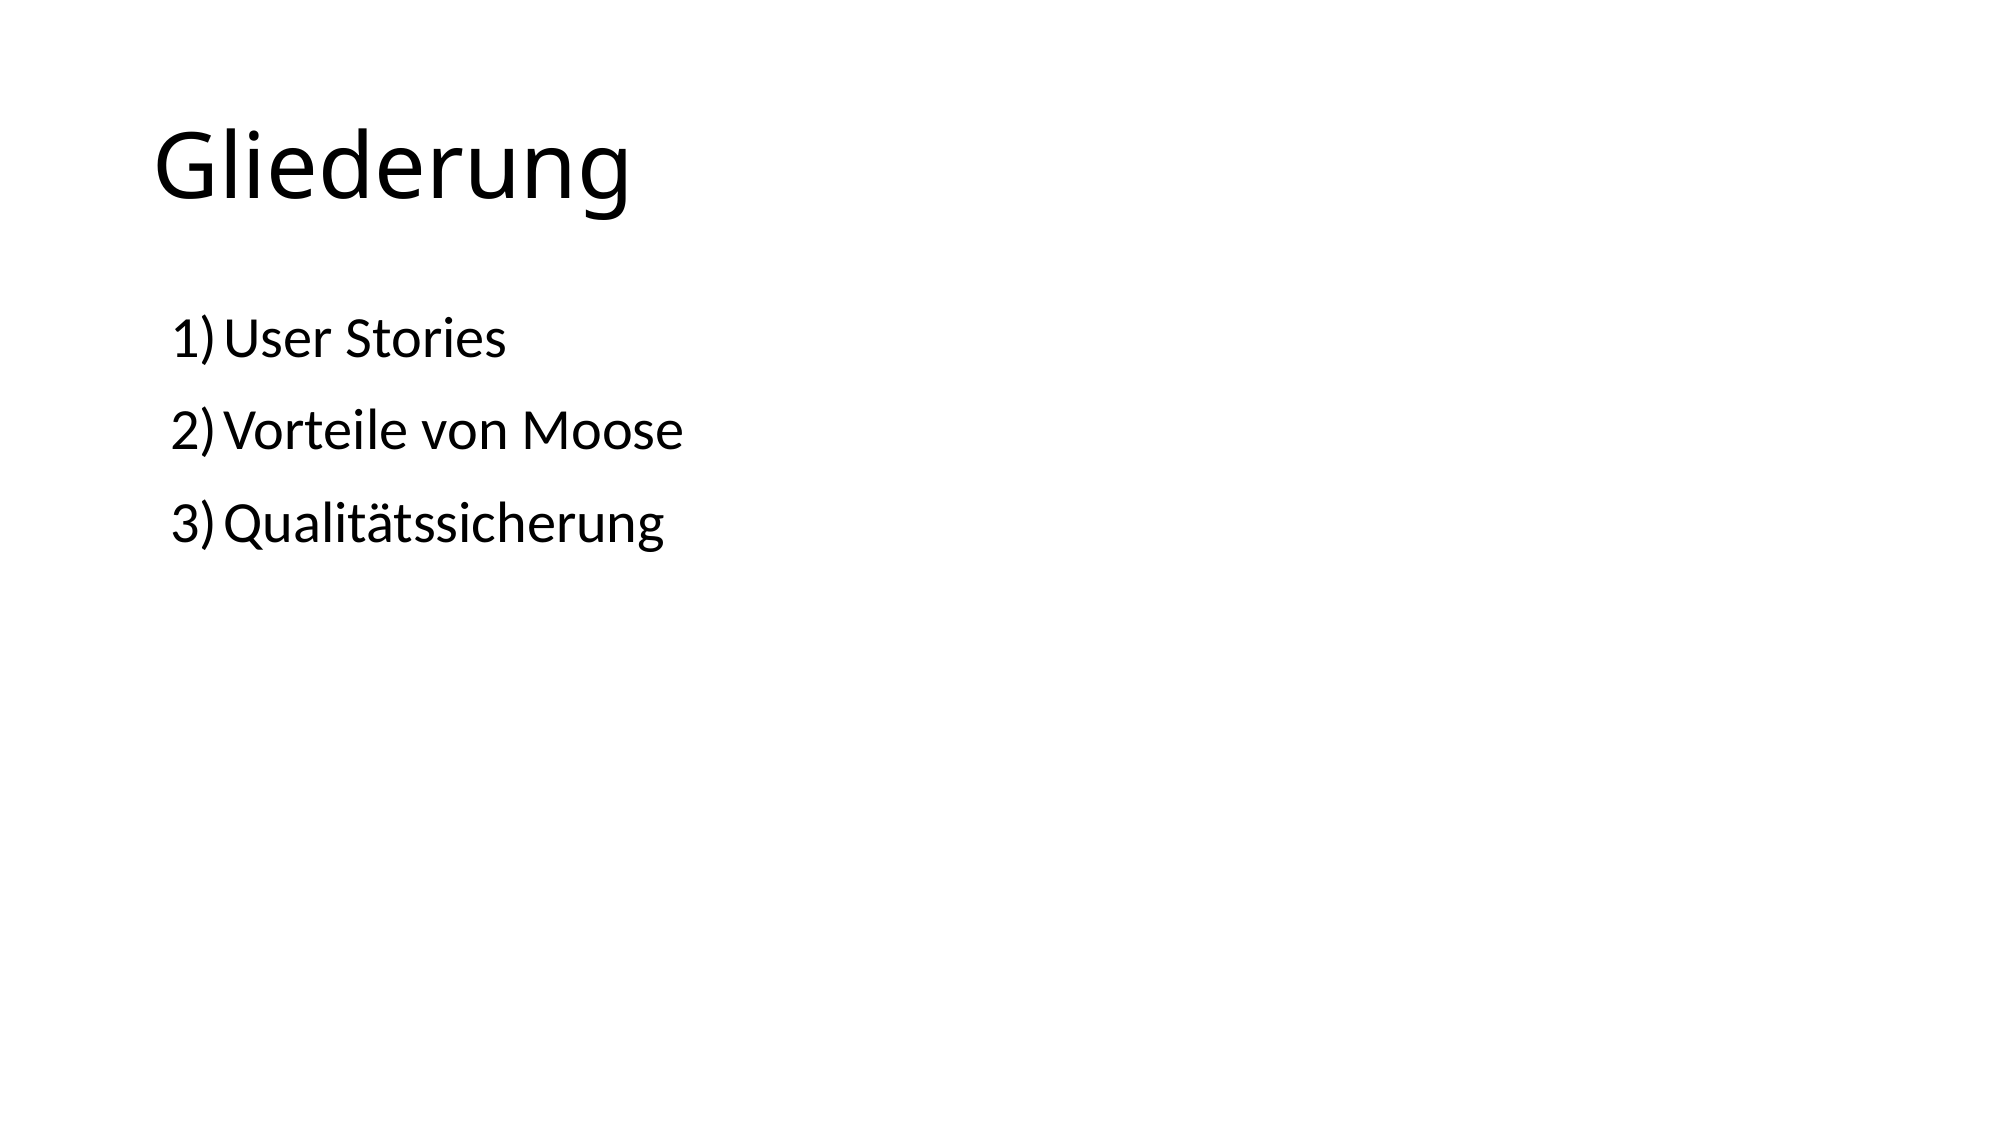

# Gliederung
User Stories
Vorteile von Moose
Qualitätssicherung